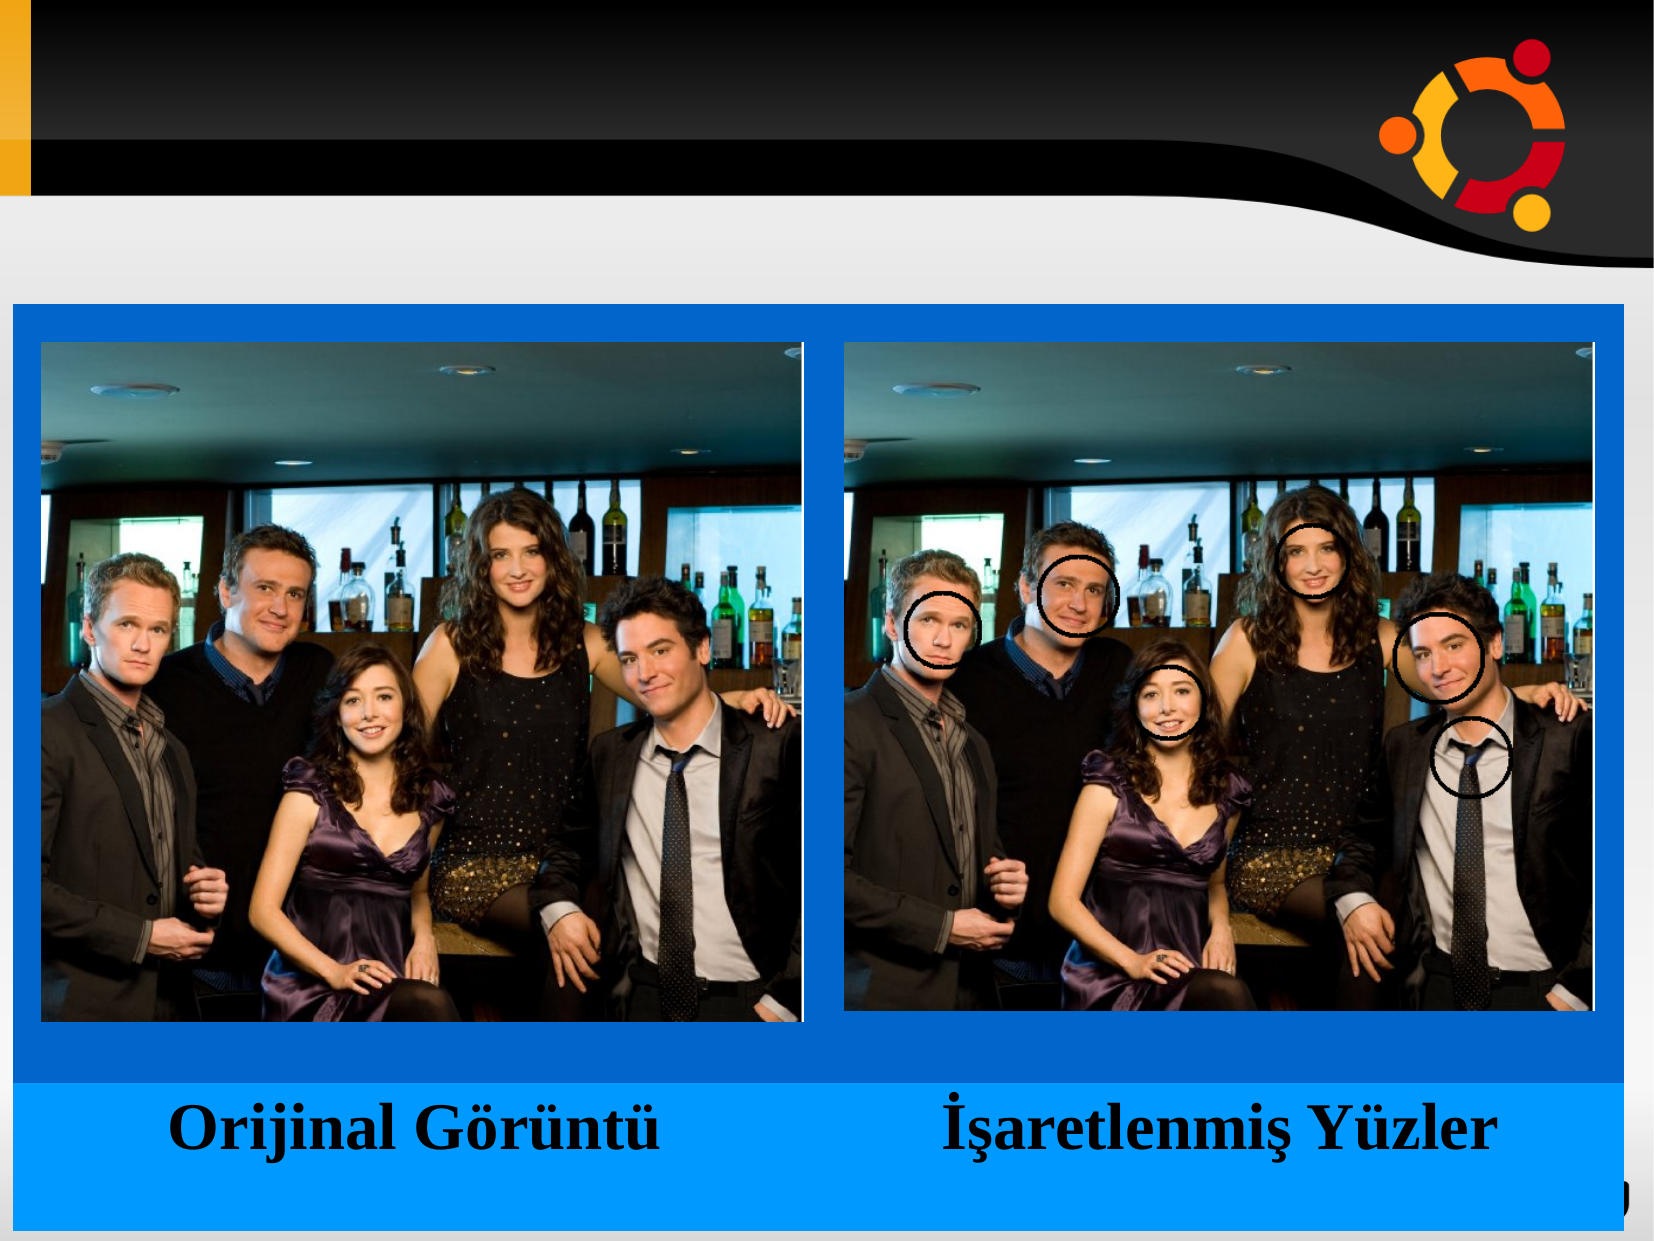

#
| | |
| --- | --- |
| Orijinal Görüntü | İşaretlenmiş Yüzler |